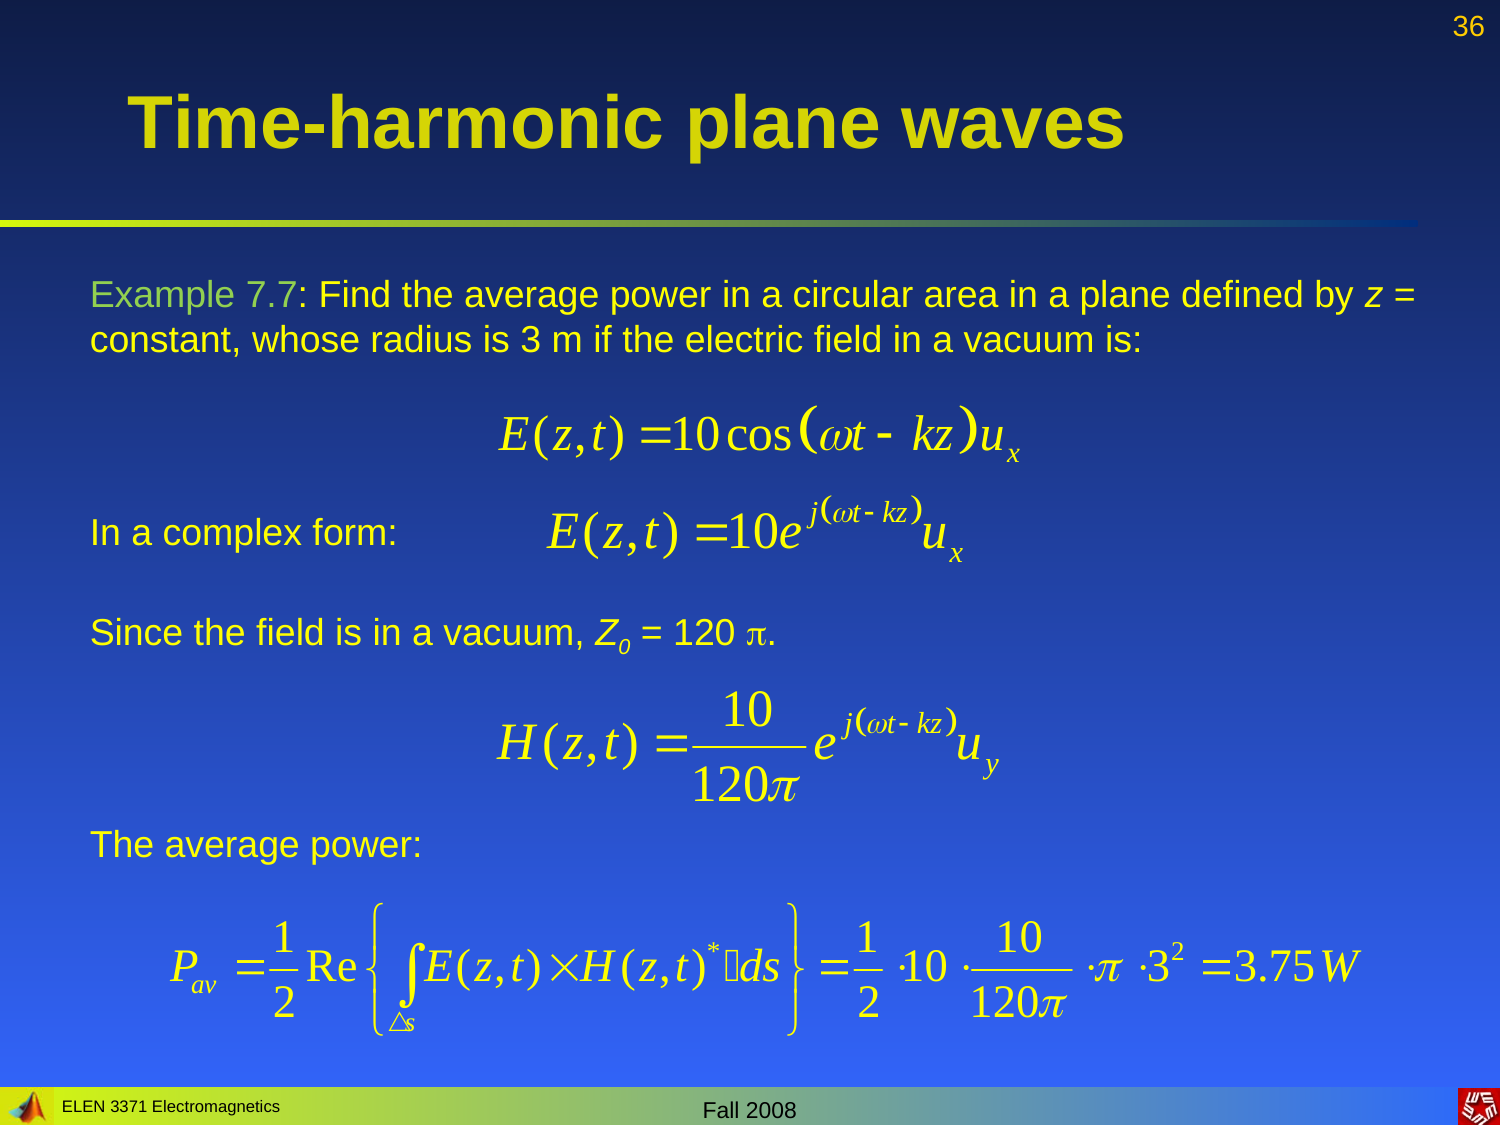

# Time-harmonic plane waves
Example 7.7: Find the average power in a circular area in a plane defined by z = constant, whose radius is 3 m if the electric field in a vacuum is:
In a complex form:
Since the field is in a vacuum, Z0 = 120 .
The average power: